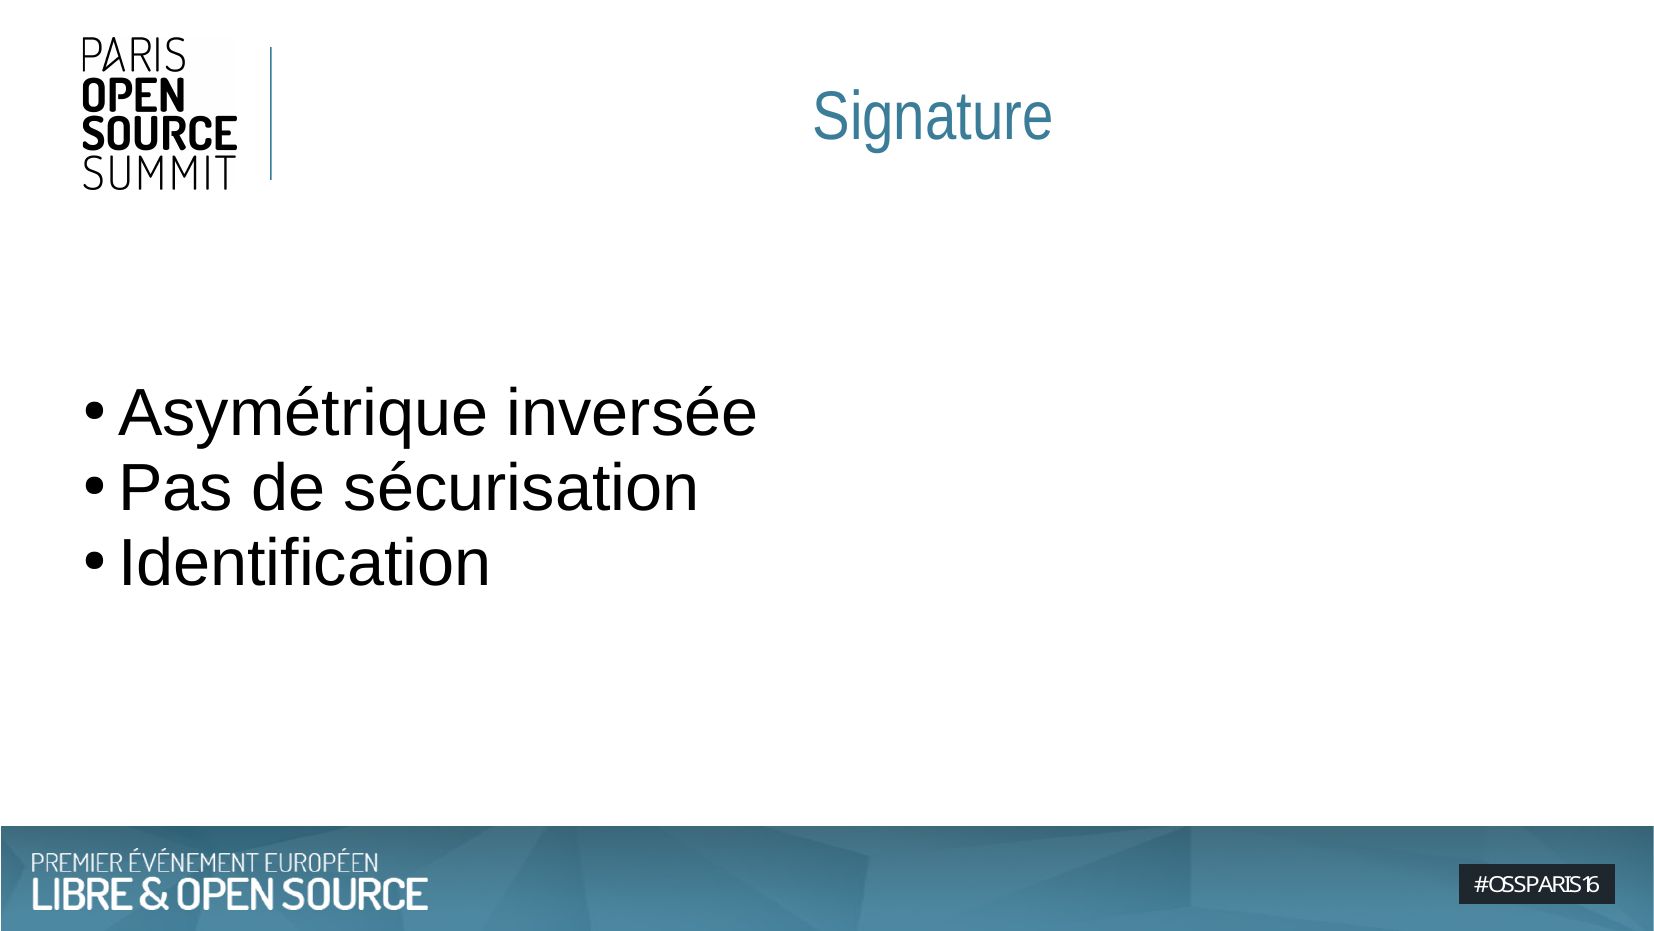

# Signature
Asymétrique inversée
Pas de sécurisation
Identification